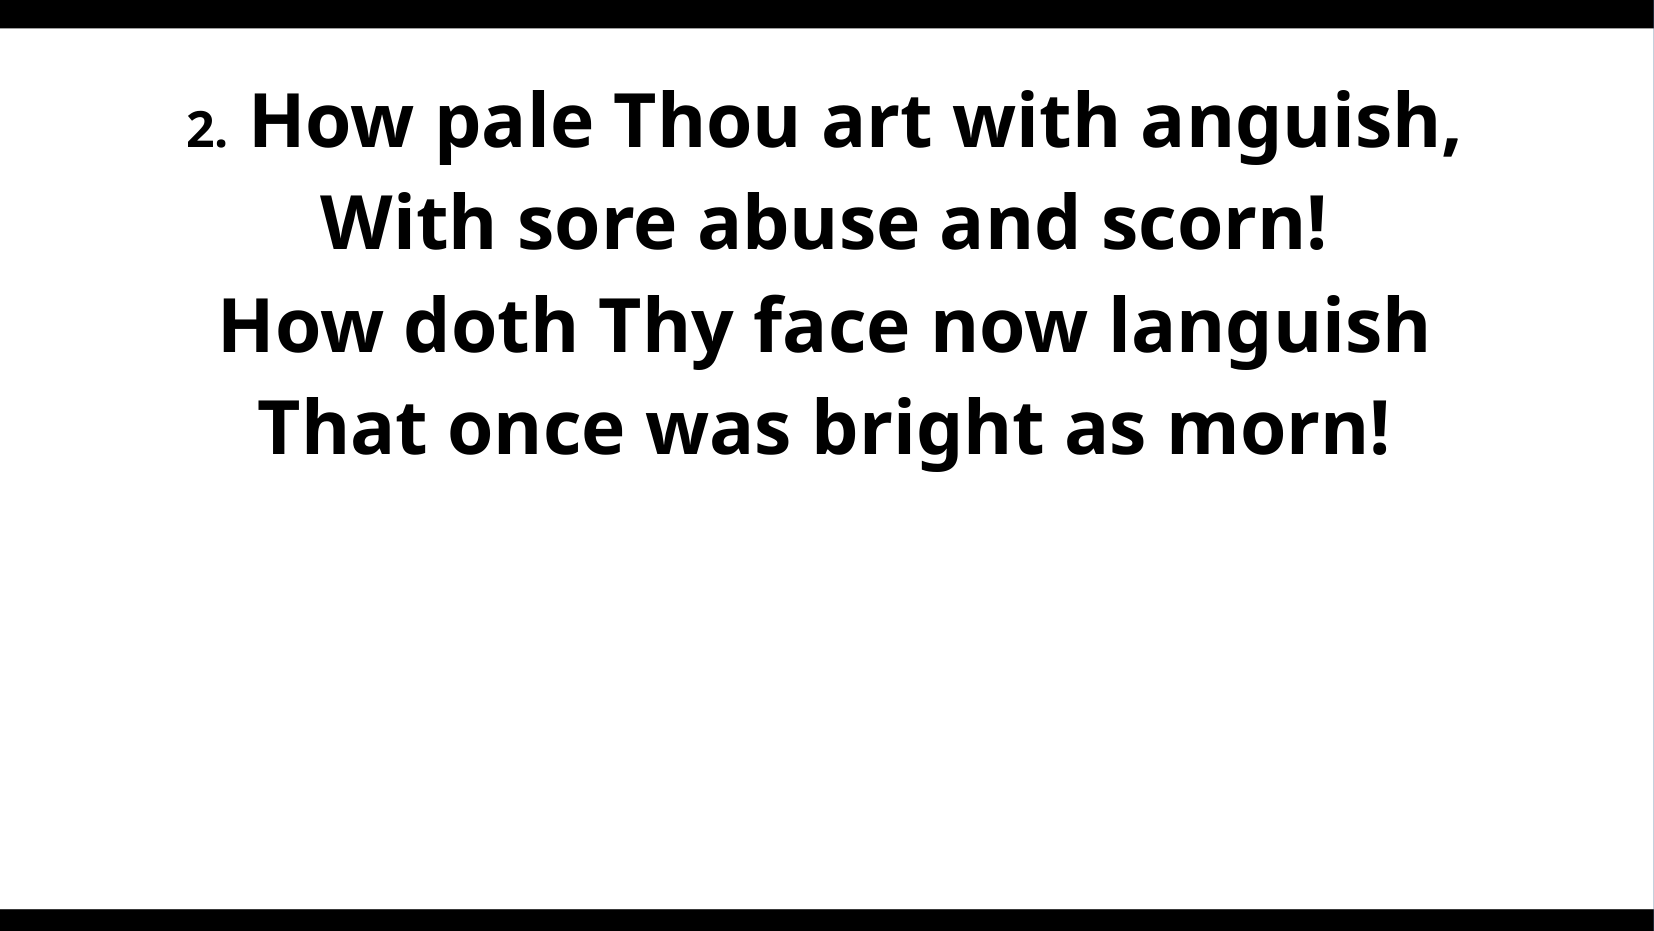

2. How pale Thou art with anguish,
With sore abuse and scorn!
How doth Thy face now languish
That once was bright as morn!